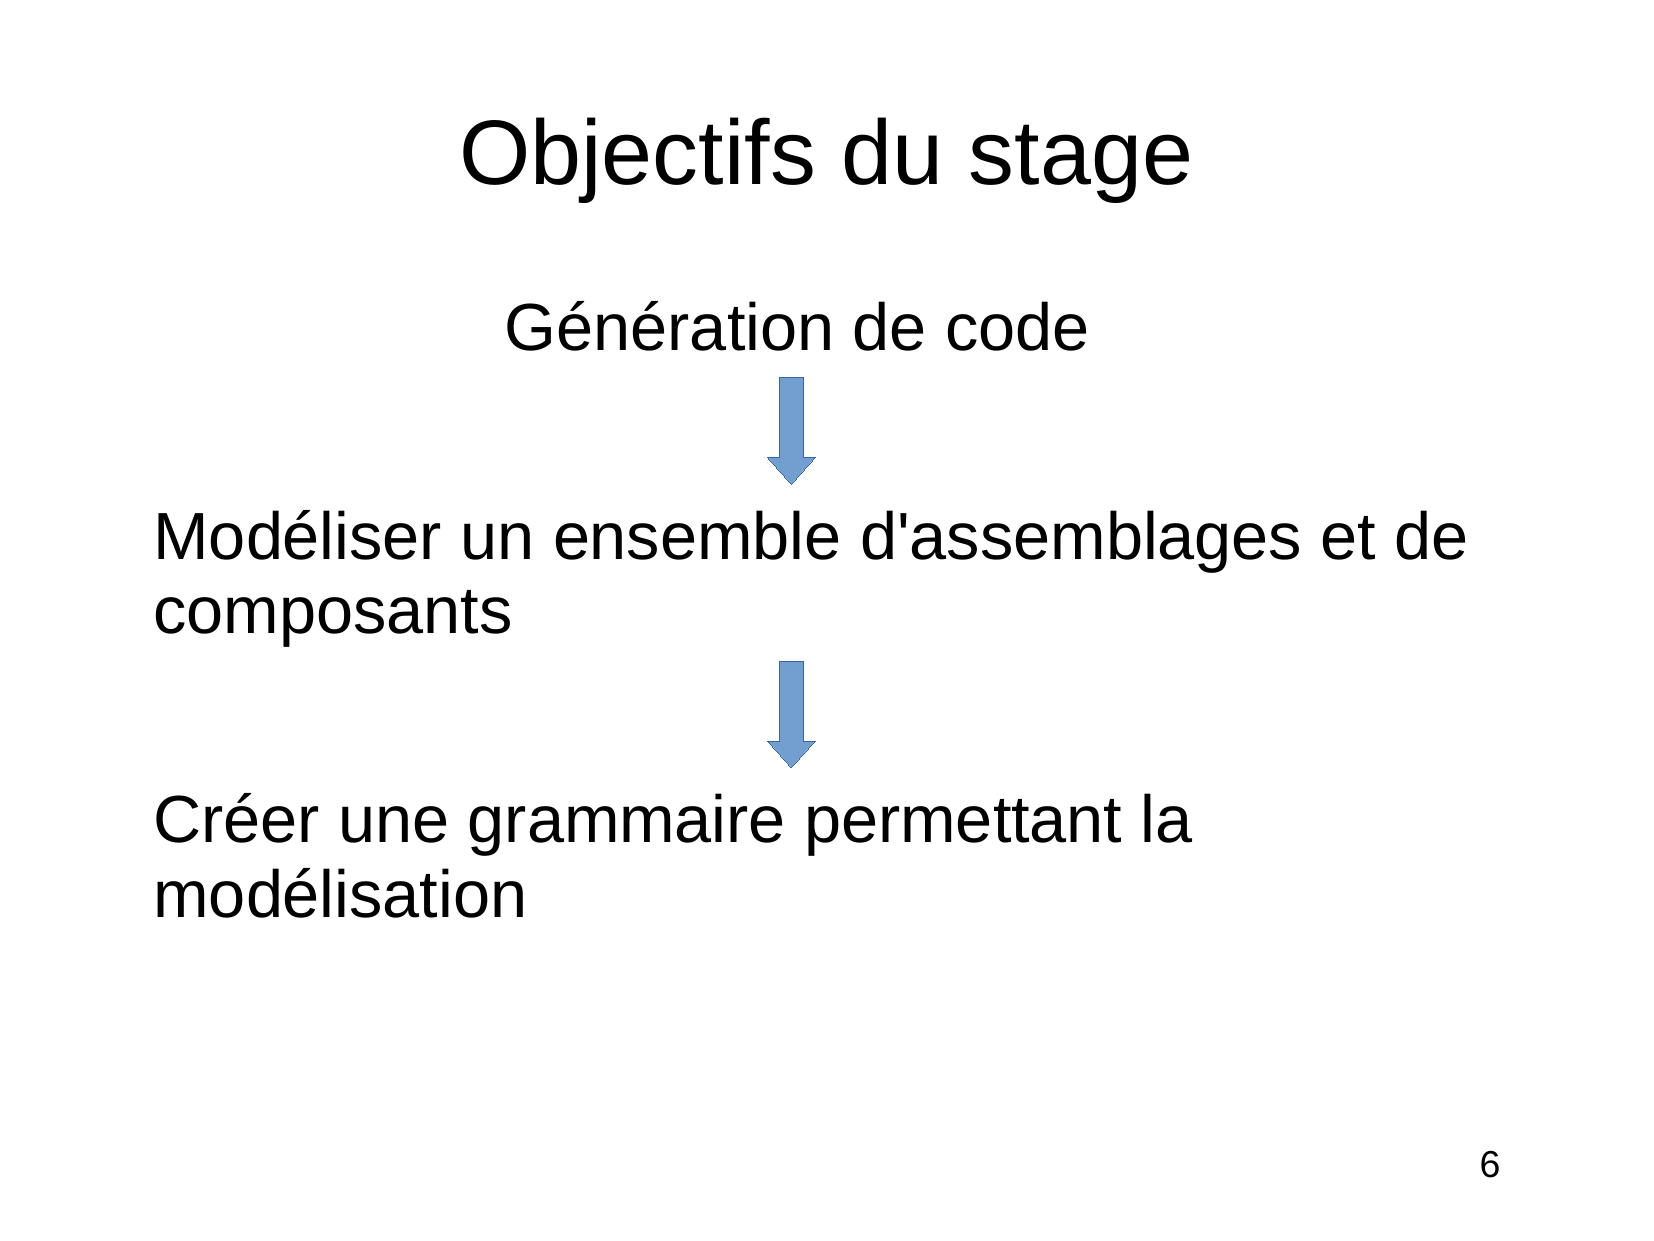

# Objectifs du stage
 Génération de code
Modéliser un ensemble d'assemblages et de composants
Créer une grammaire permettant la modélisation